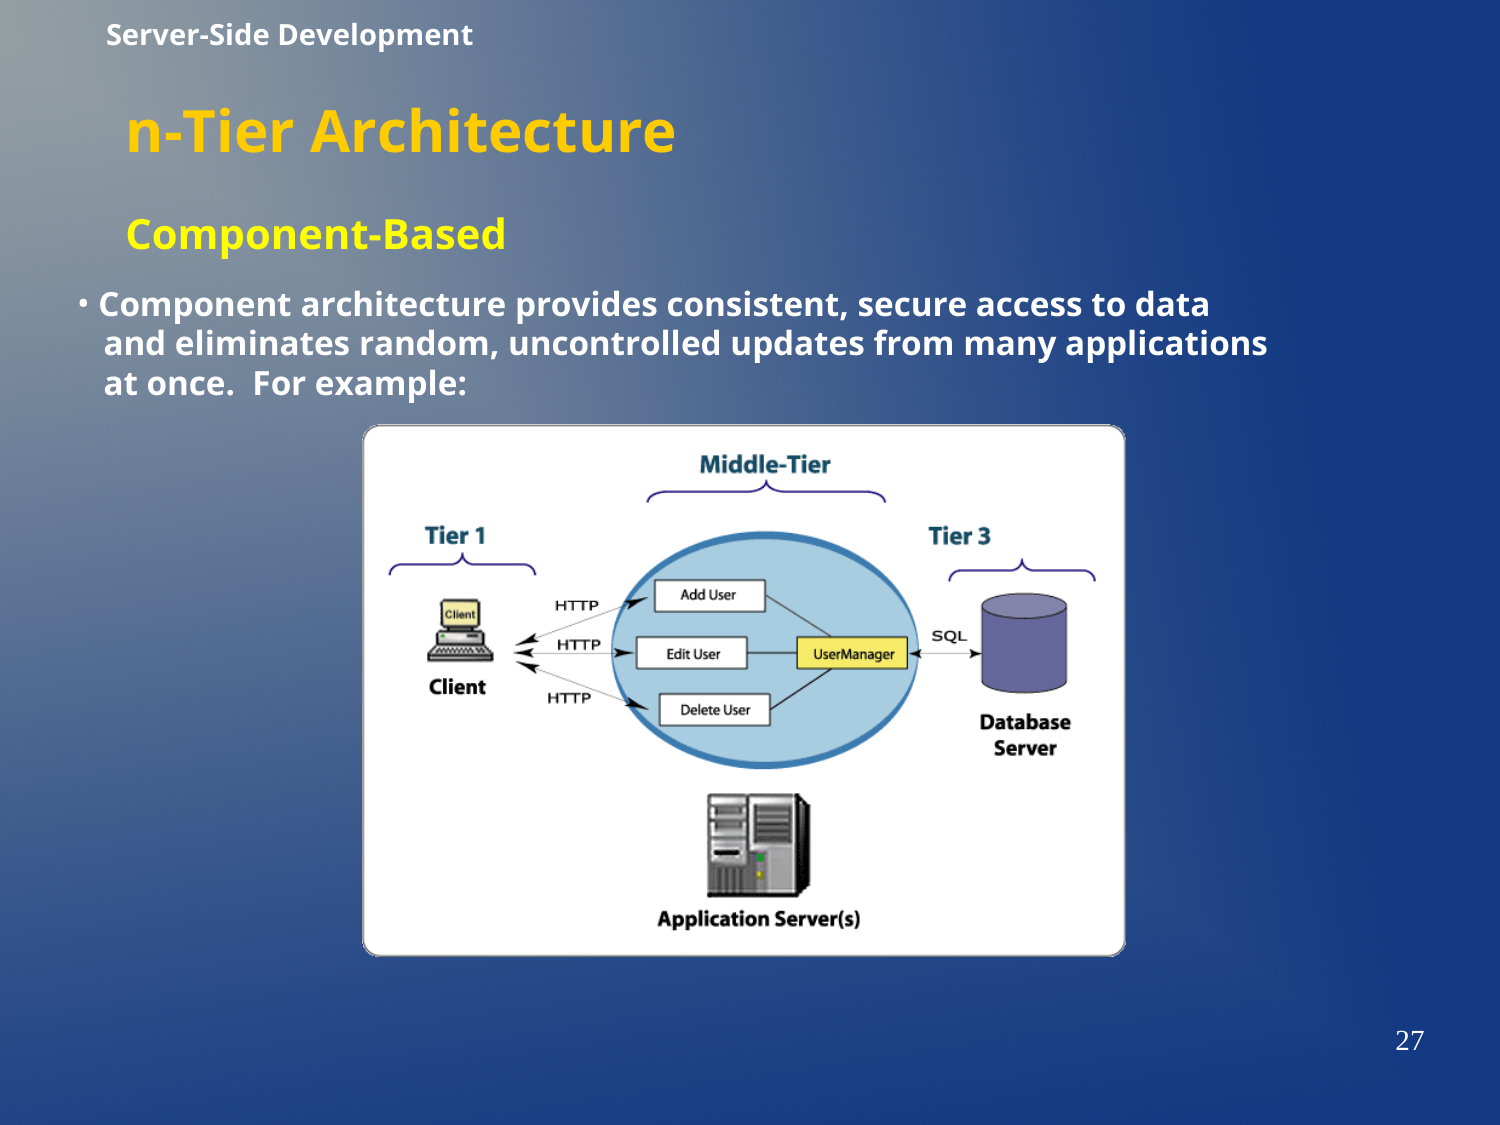

Server-Side Development
n-Tier Architecture
Component-Based
 Component architecture provides consistent, secure access to data
 and eliminates random, uncontrolled updates from many applications
 at once. For example:
27